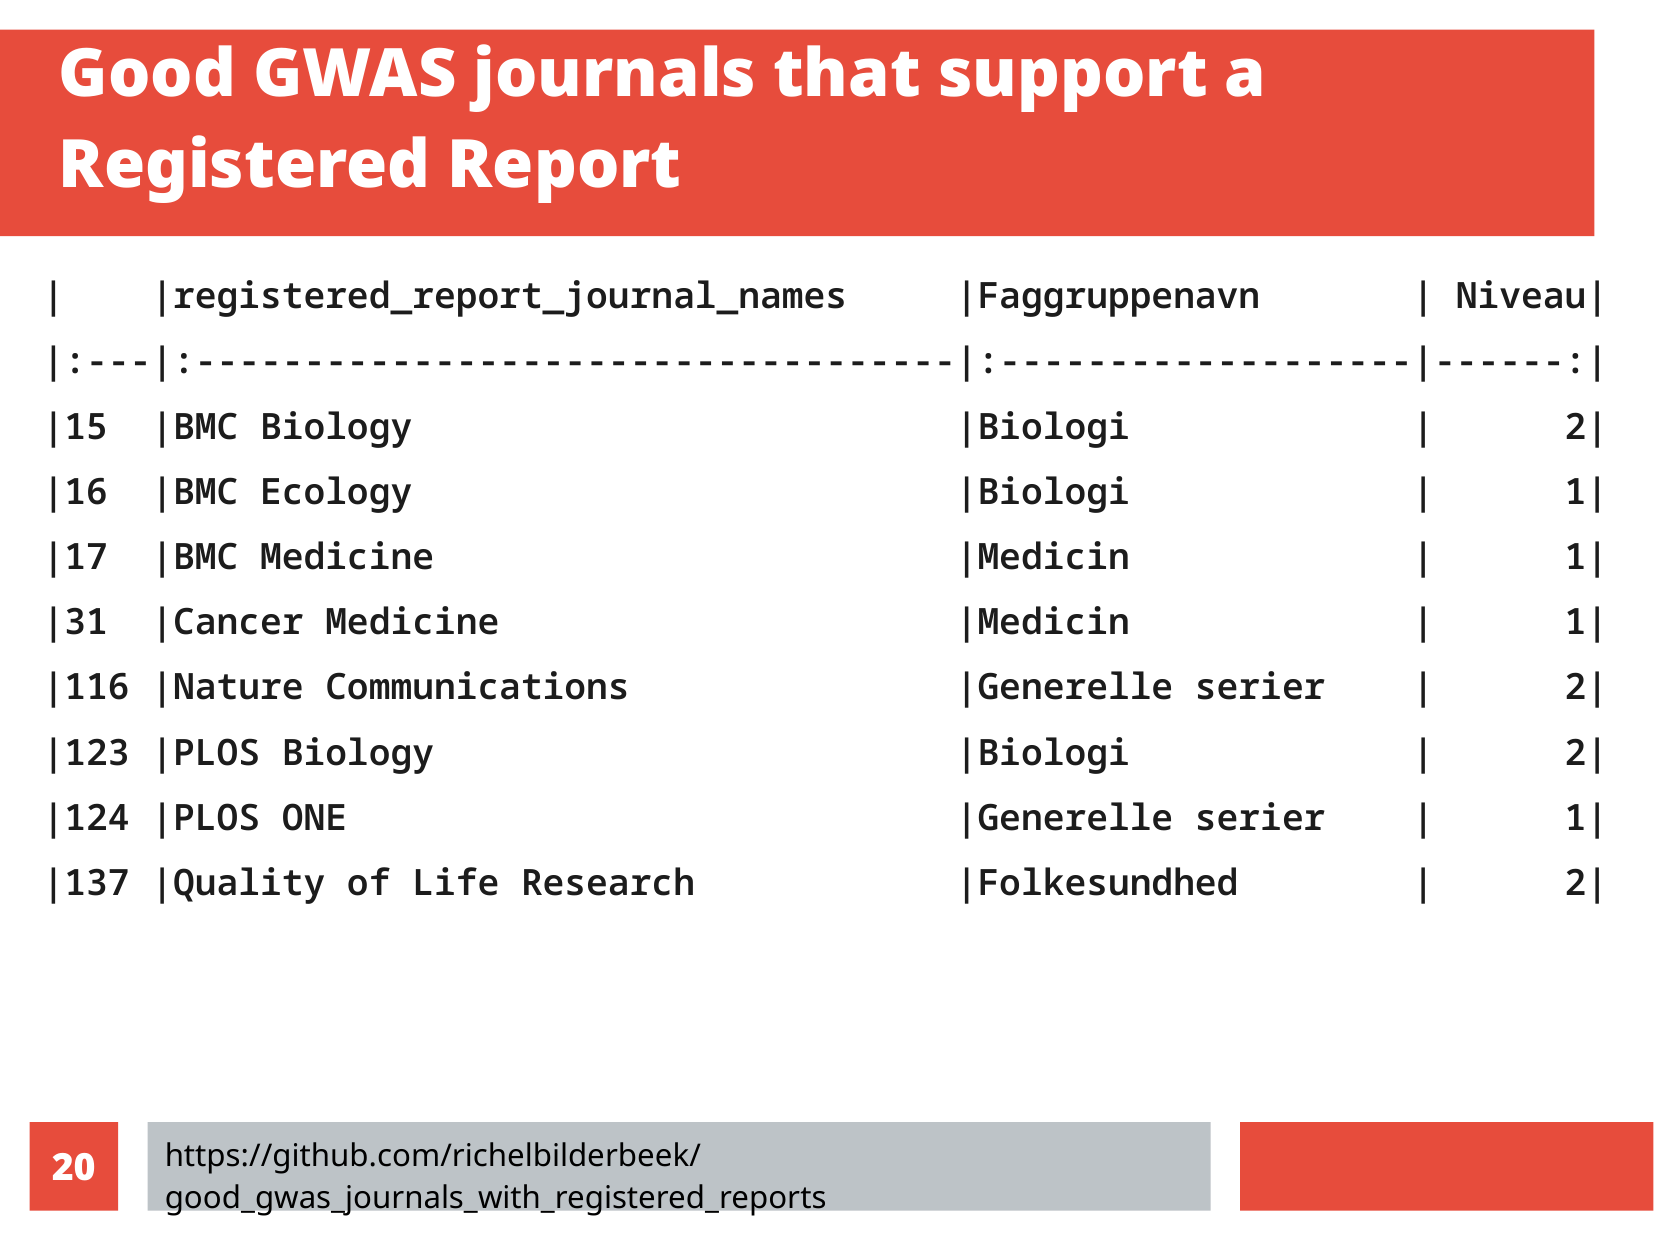

# Good GWAS journals that support a Registered Report
| |registered_report_journal_names |Faggruppenavn | Niveau|
|:---|:-----------------------------------|:-------------------|------:|
|15 |BMC Biology |Biologi | 2|
|16 |BMC Ecology |Biologi | 1|
|17 |BMC Medicine |Medicin | 1|
|31 |Cancer Medicine |Medicin | 1|
|116 |Nature Communications |Generelle serier | 2|
|123 |PLOS Biology |Biologi | 2|
|124 |PLOS ONE |Generelle serier | 1|
|137 |Quality of Life Research |Folkesundhed | 2|
20
https://github.com/richelbilderbeek/good_gwas_journals_with_registered_reports